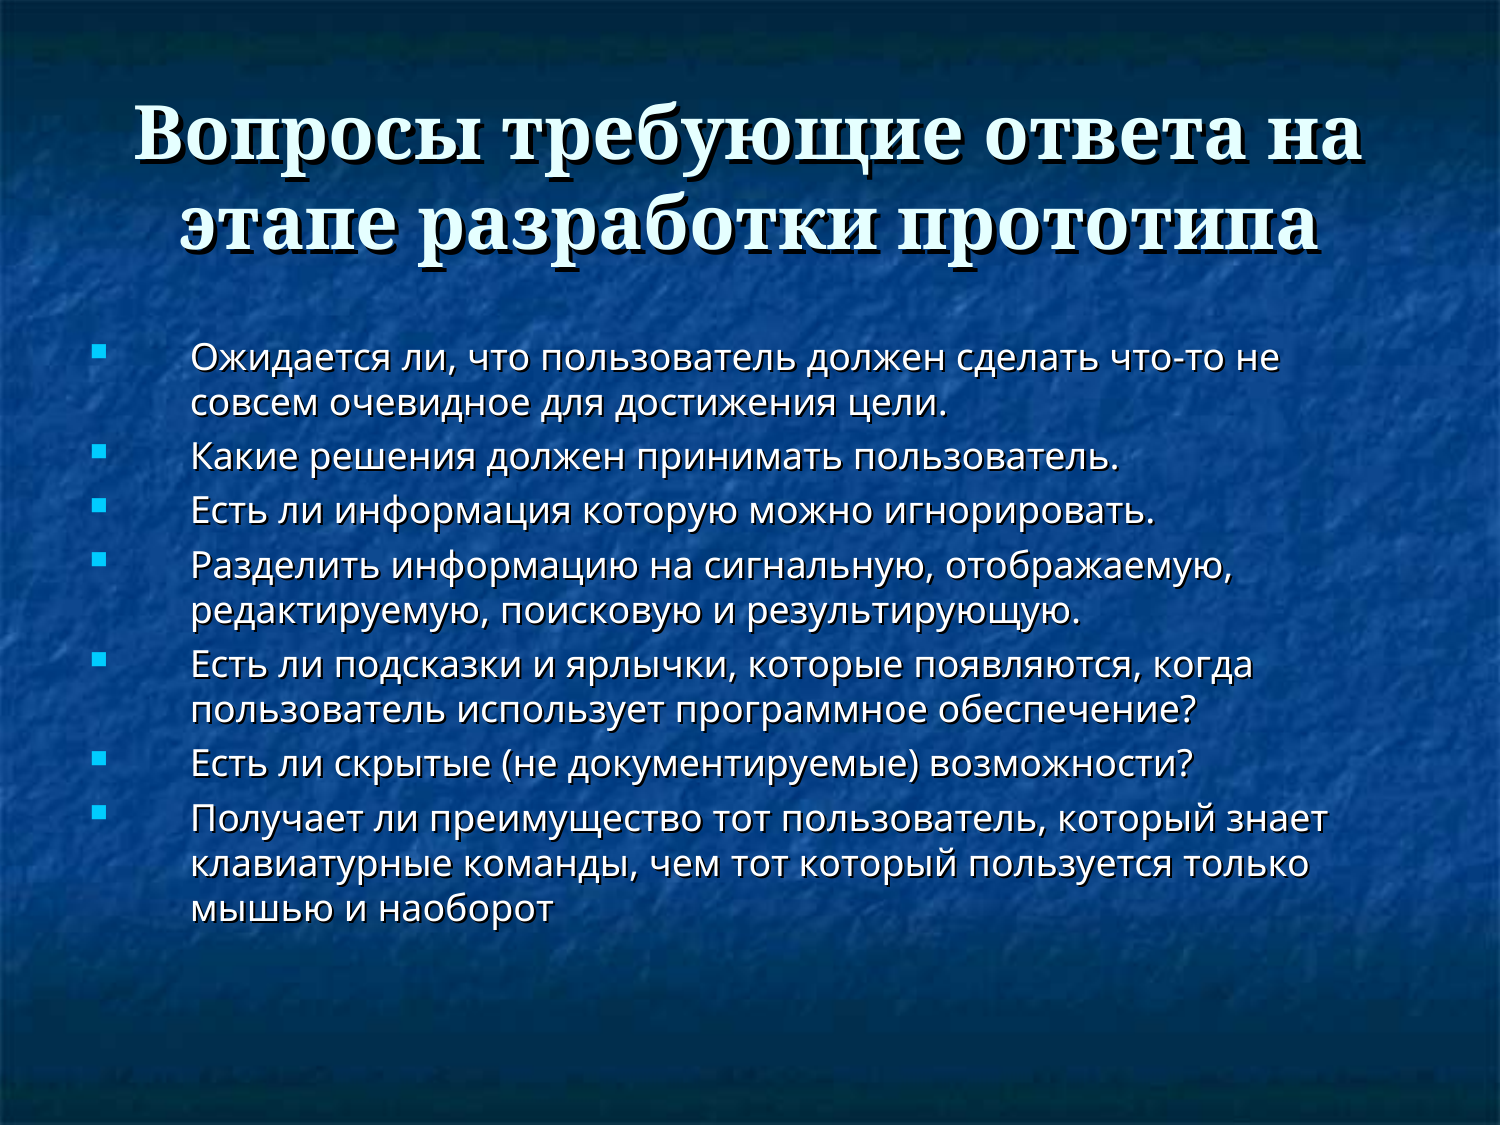

# Вопросы требующие ответа на этапе разработки прототипа
Ожидается ли, что пользователь должен сделать что-то не совсем очевидное для достижения цели.
Какие решения должен принимать пользователь.
Есть ли информация которую можно игнорировать.
Разделить информацию на сигнальную, отображаемую, редактируемую, поисковую и результирующую.
Есть ли подсказки и ярлычки, которые появляются, когда пользователь использует программное обеспечение?
Есть ли скрытые (не документируемые) возможности?
Получает ли преимущество тот пользователь, который знает клавиатурные команды, чем тот который пользуется только мышью и наоборот